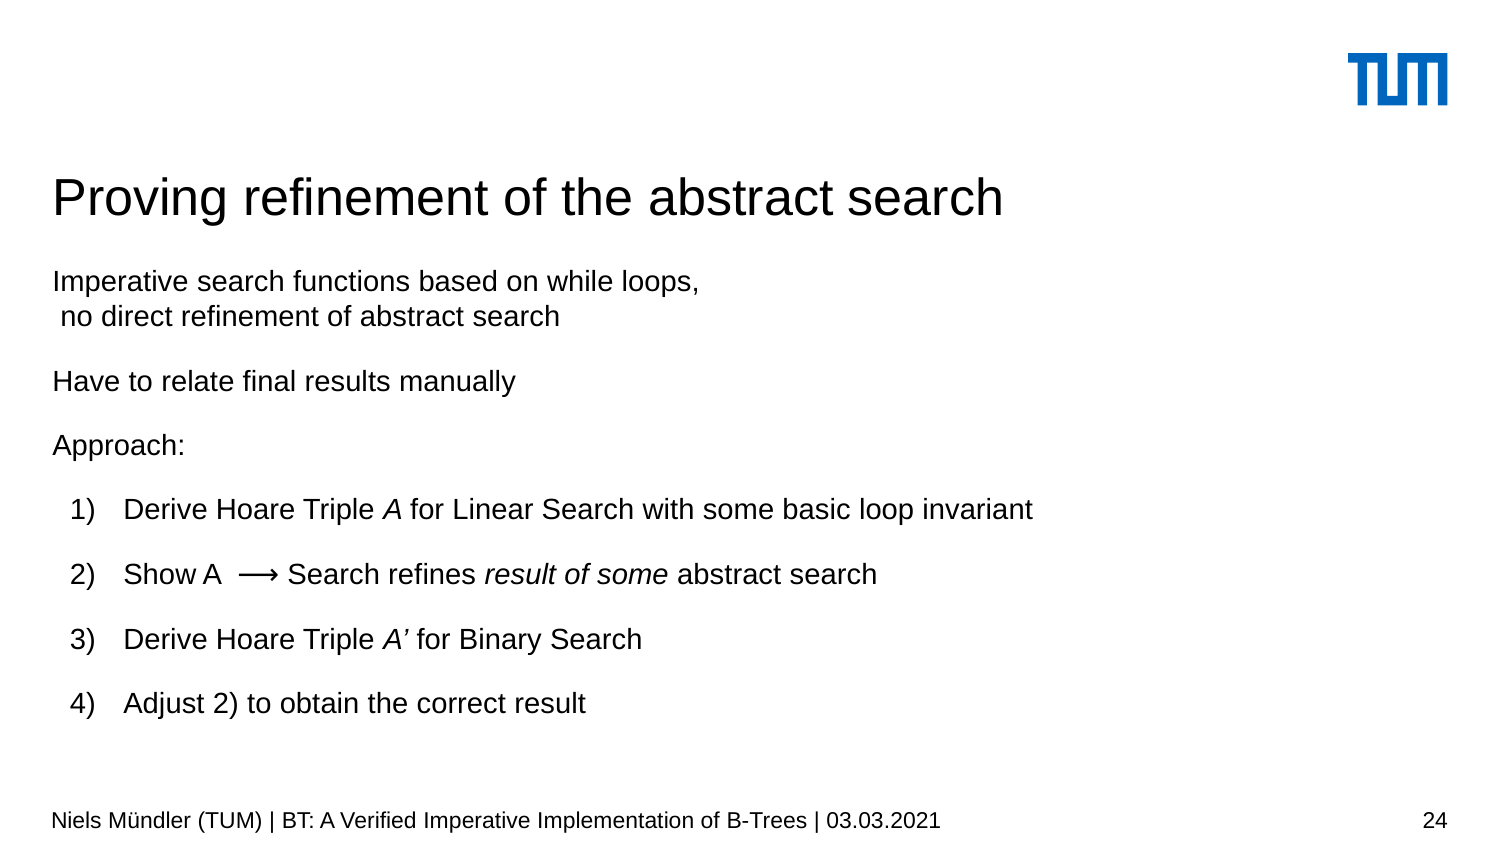

# Proving refinement of the abstract search
Imperative search functions based on while loops,
 no direct refinement of abstract search
Have to relate final results manually
Approach:
Derive Hoare Triple A for Linear Search with some basic loop invariant
Show A ⟶ Search refines result of some abstract search
Derive Hoare Triple A’ for Binary Search
Adjust 2) to obtain the correct result
Niels Mündler (TUM) | BT: A Verified Imperative Implementation of B-Trees
24